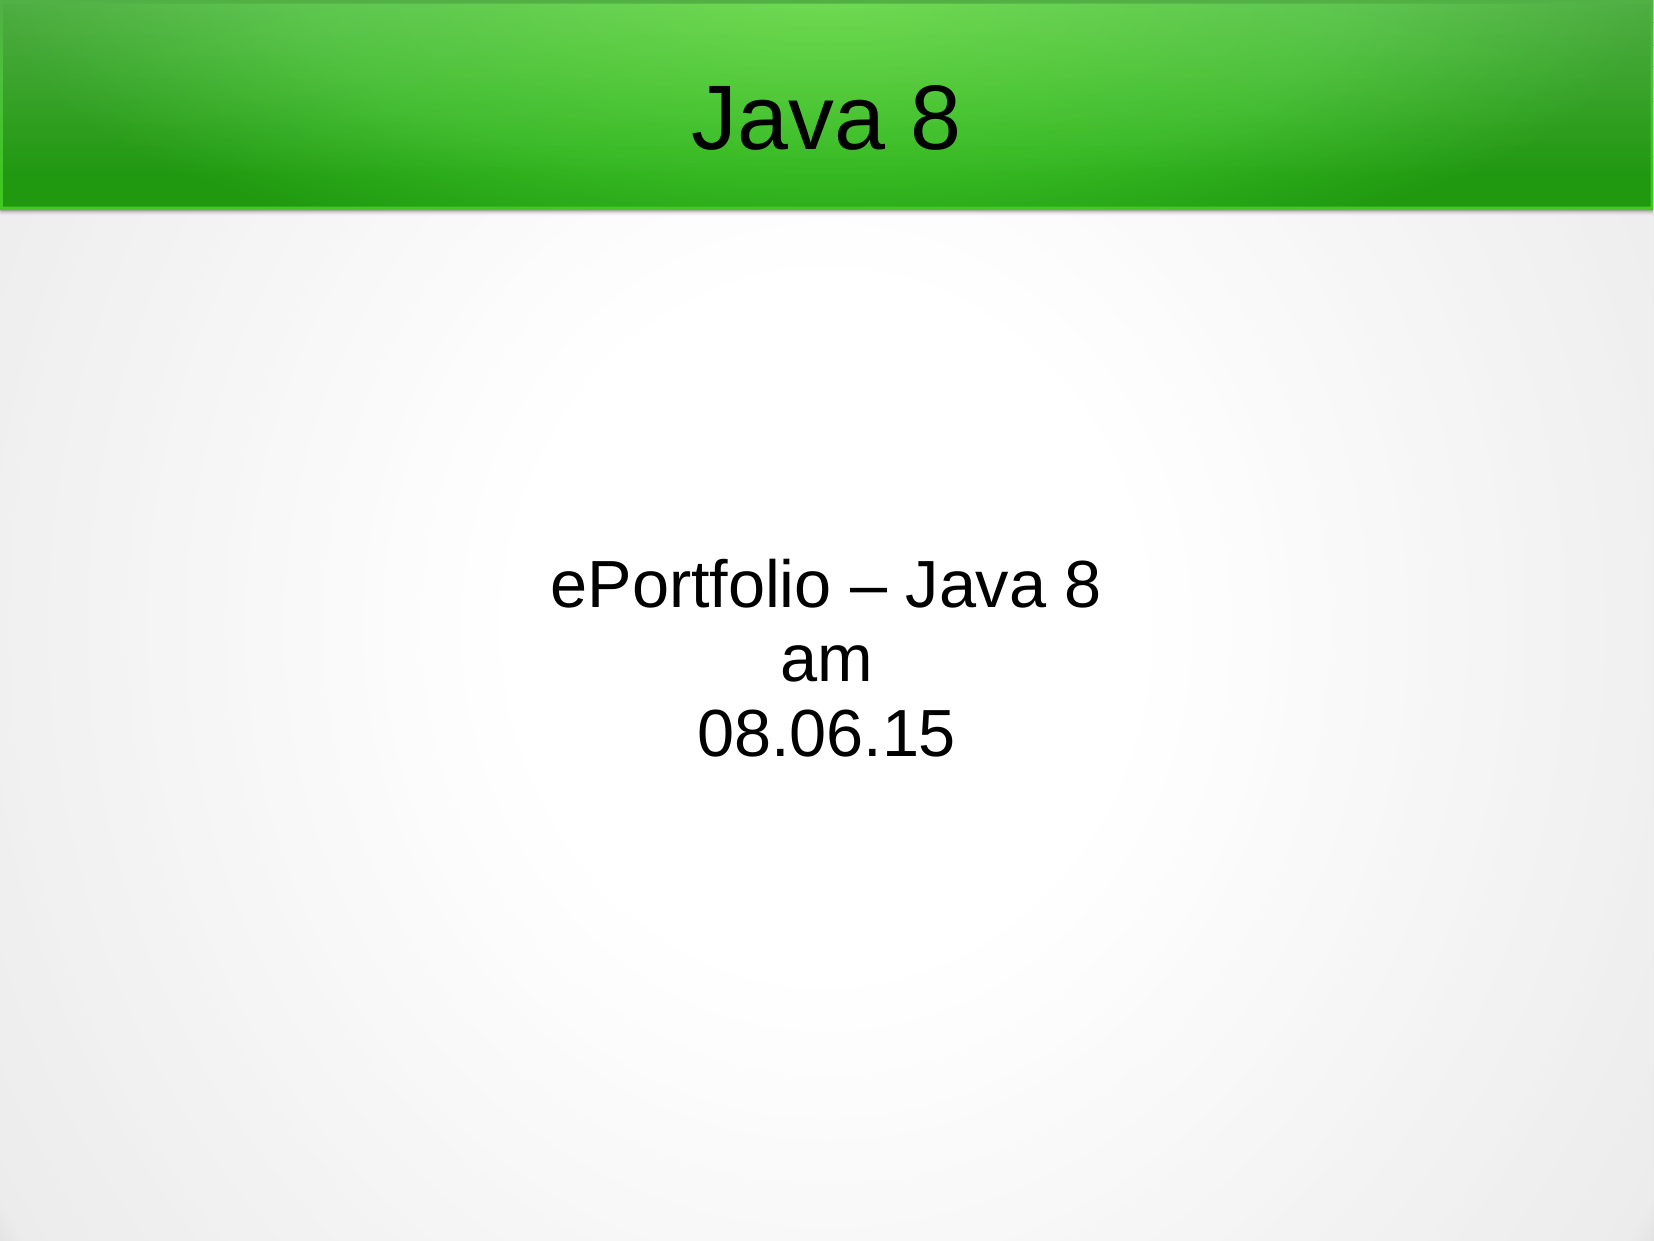

# Java 8
ePortfolio – Java 8
am
08.06.15